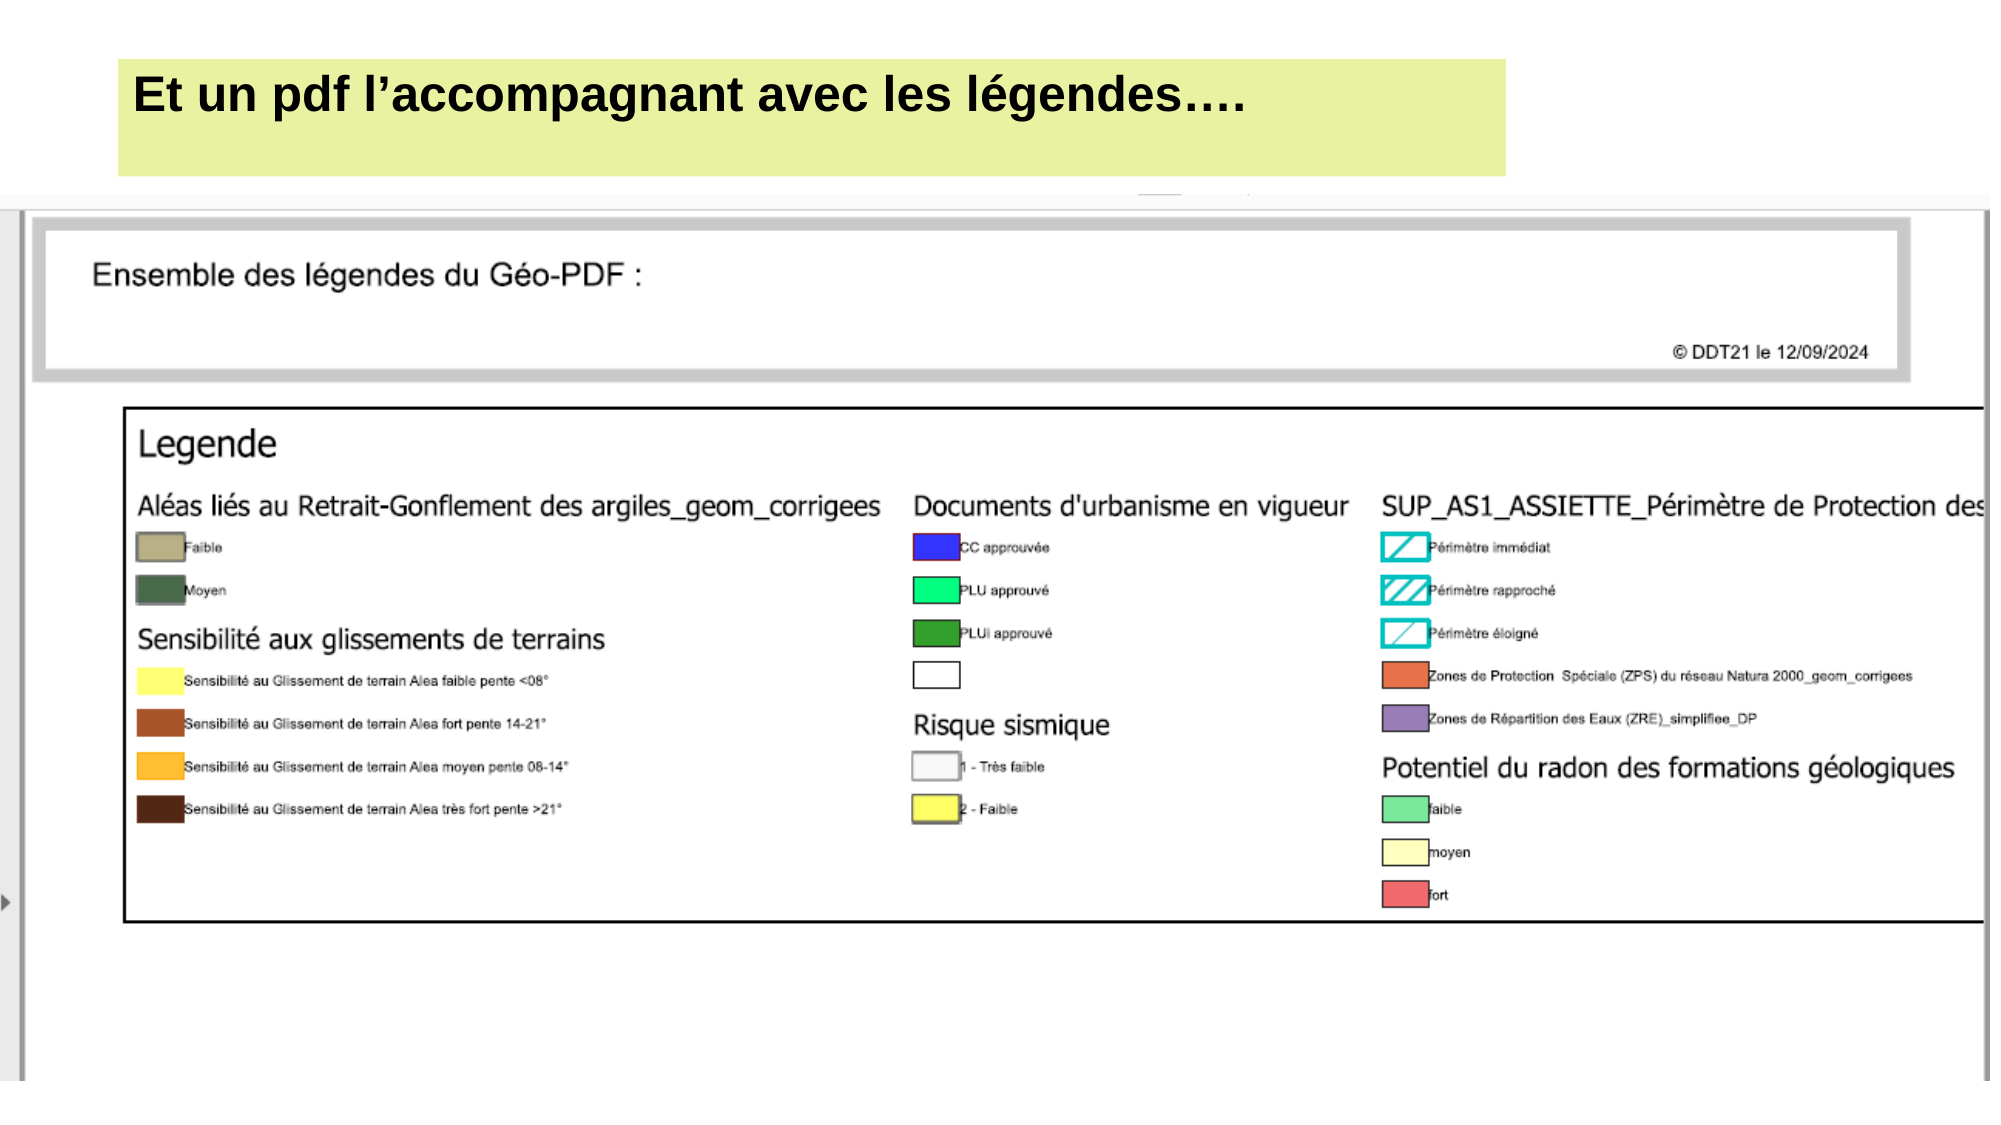

Et un pdf l’accompagnant avec les légendes….